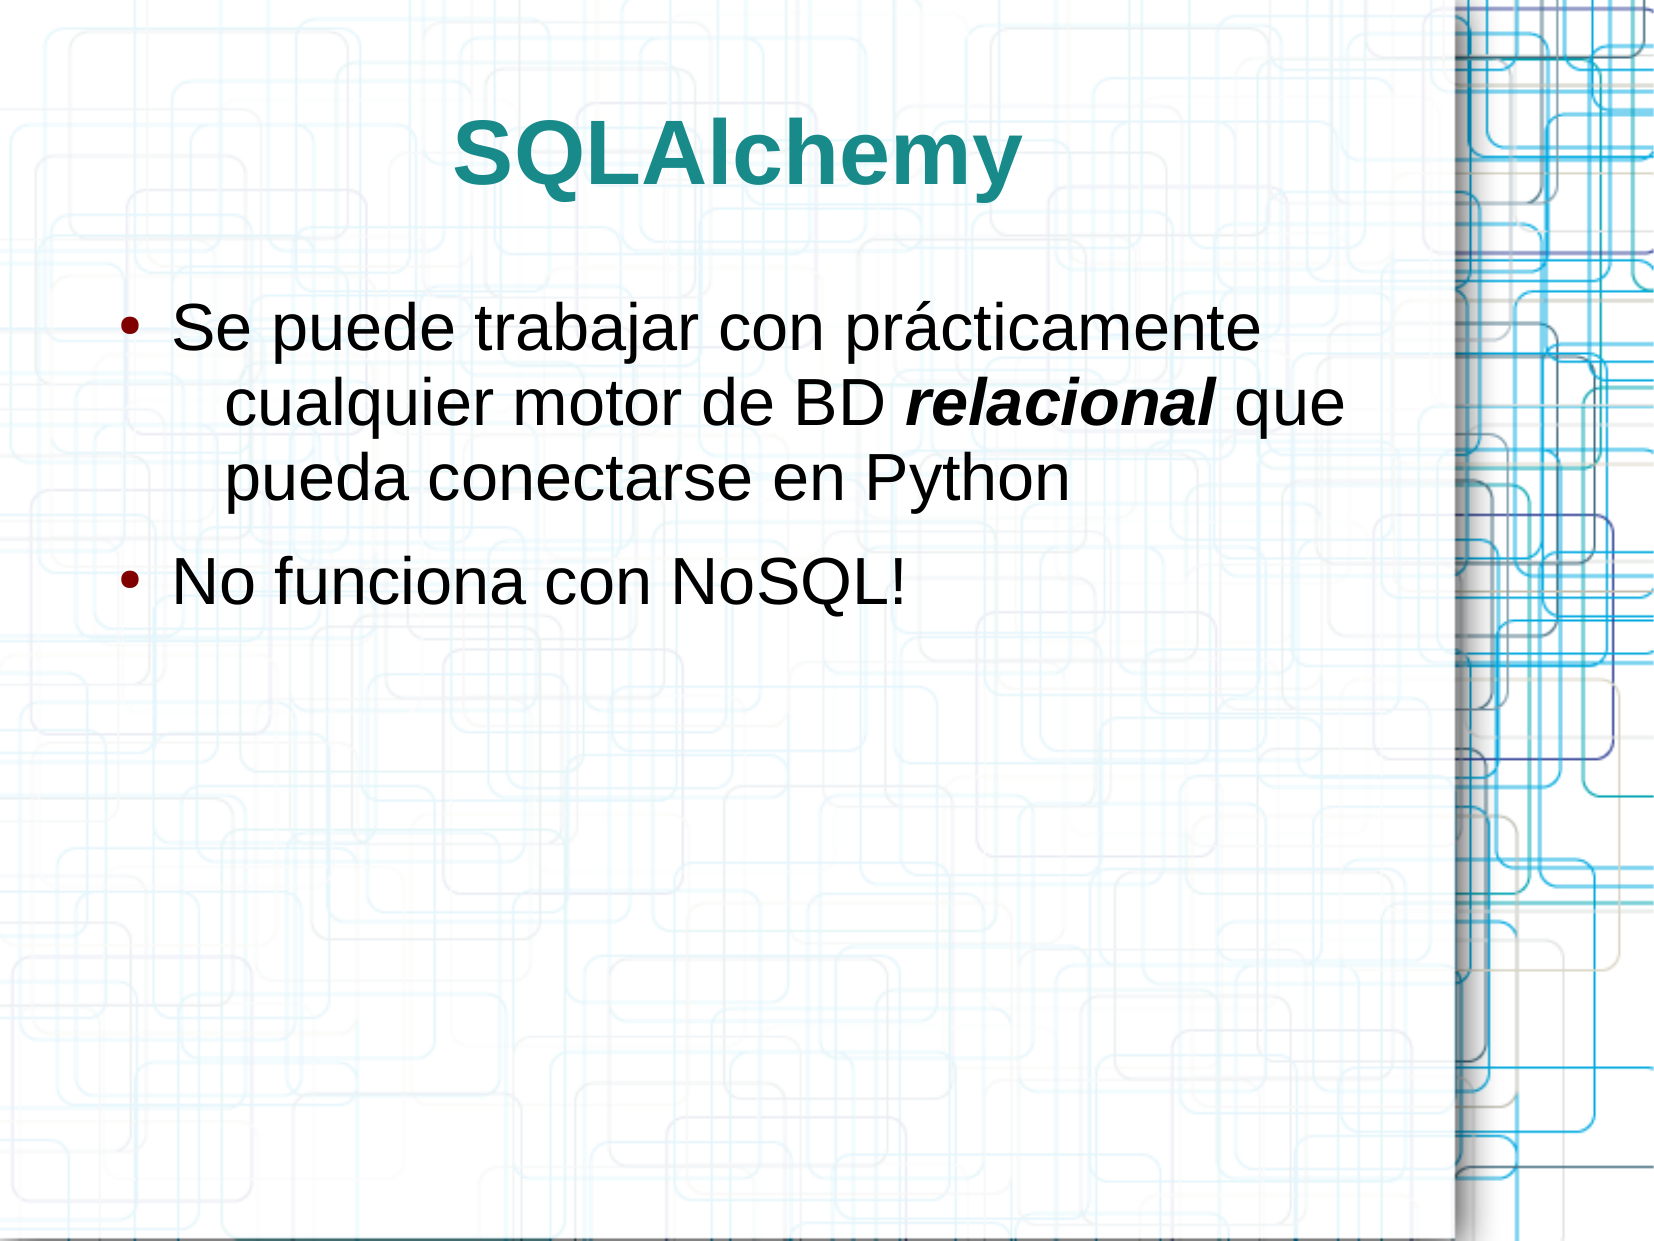

# SQLAlchemy
Se puede trabajar con prácticamente cualquier motor de BD relacional que pueda conectarse en Python
No funciona con NoSQL!